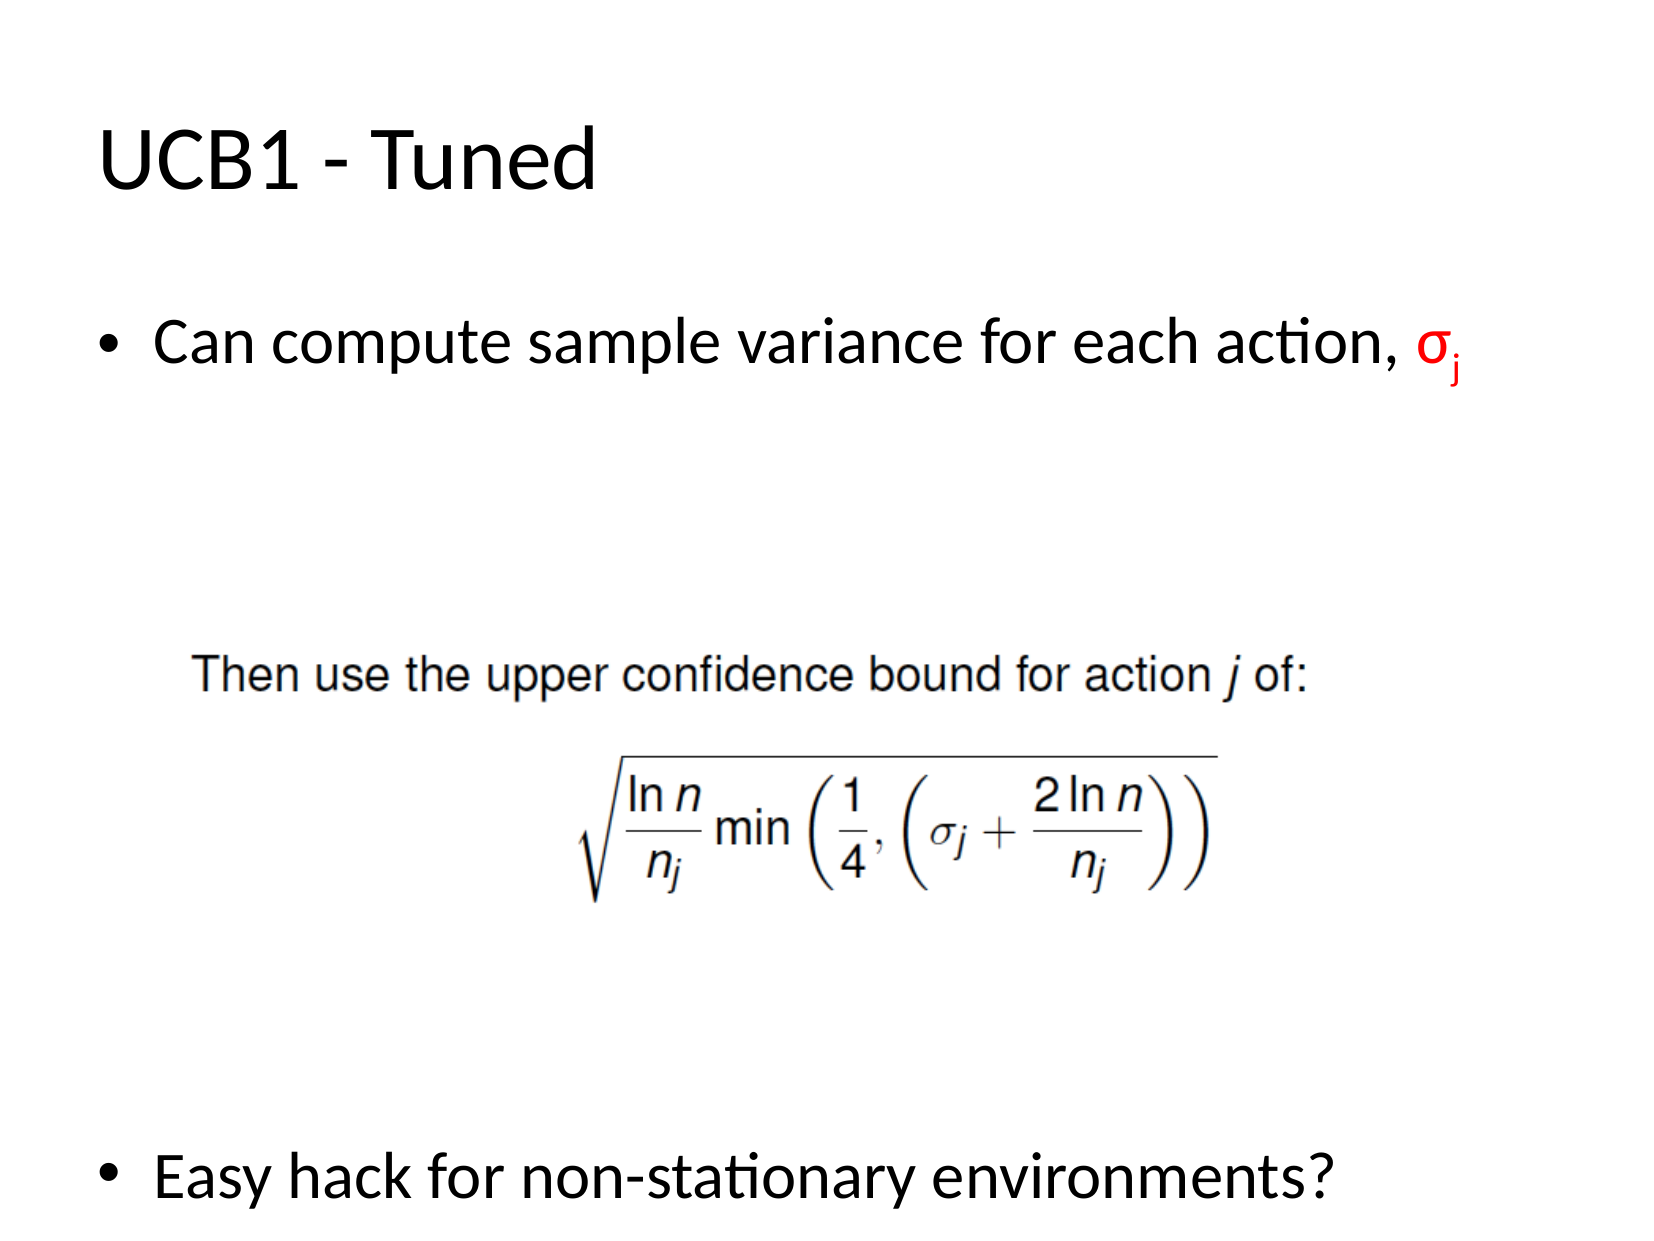

# UCB1 - Tuned
Can compute sample variance for each action, σj
Easy hack for non-stationary environments?